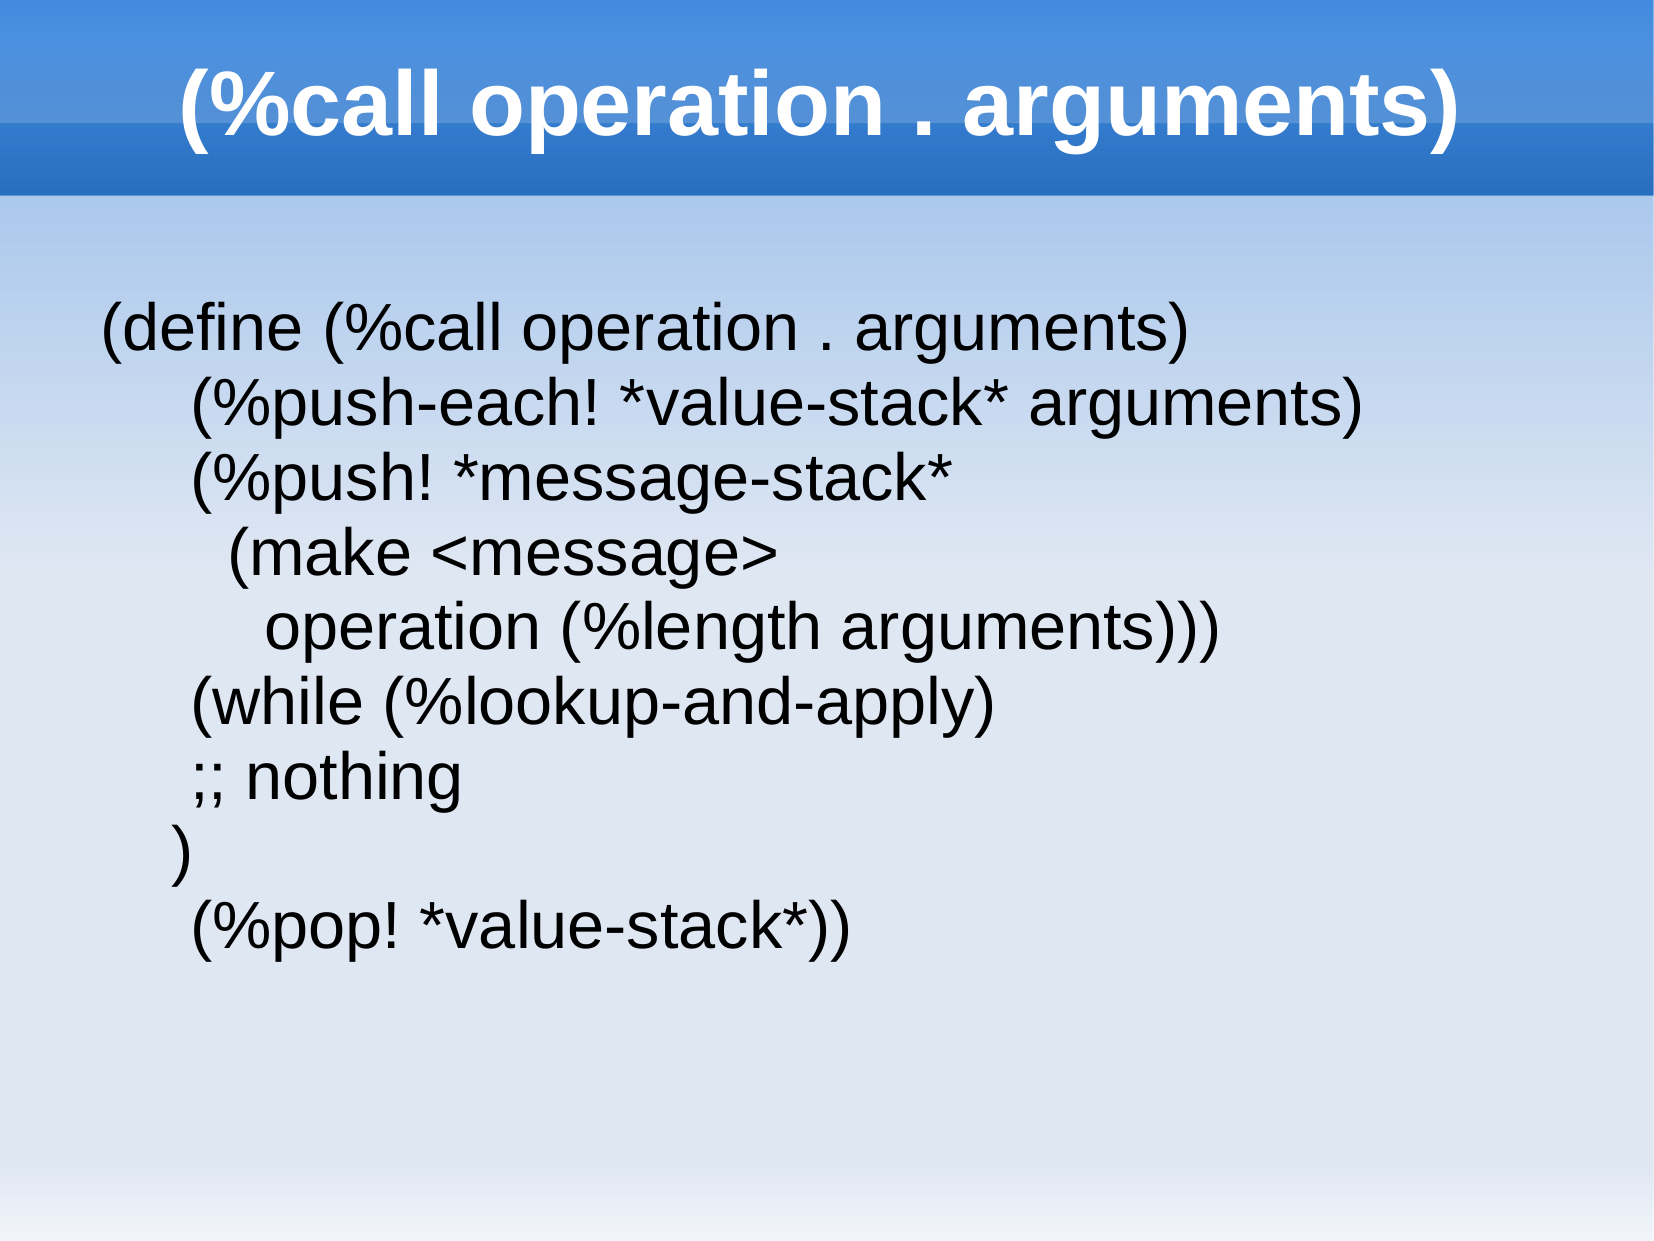

# (%call operation . arguments)
(define (%call operation . arguments)
 (%push-each! *value-stack* arguments)
 (%push! *message-stack*
 (make <message>
 operation (%length arguments)))
 (while (%lookup-and-apply)
 ;; nothing
 )
 (%pop! *value-stack*))